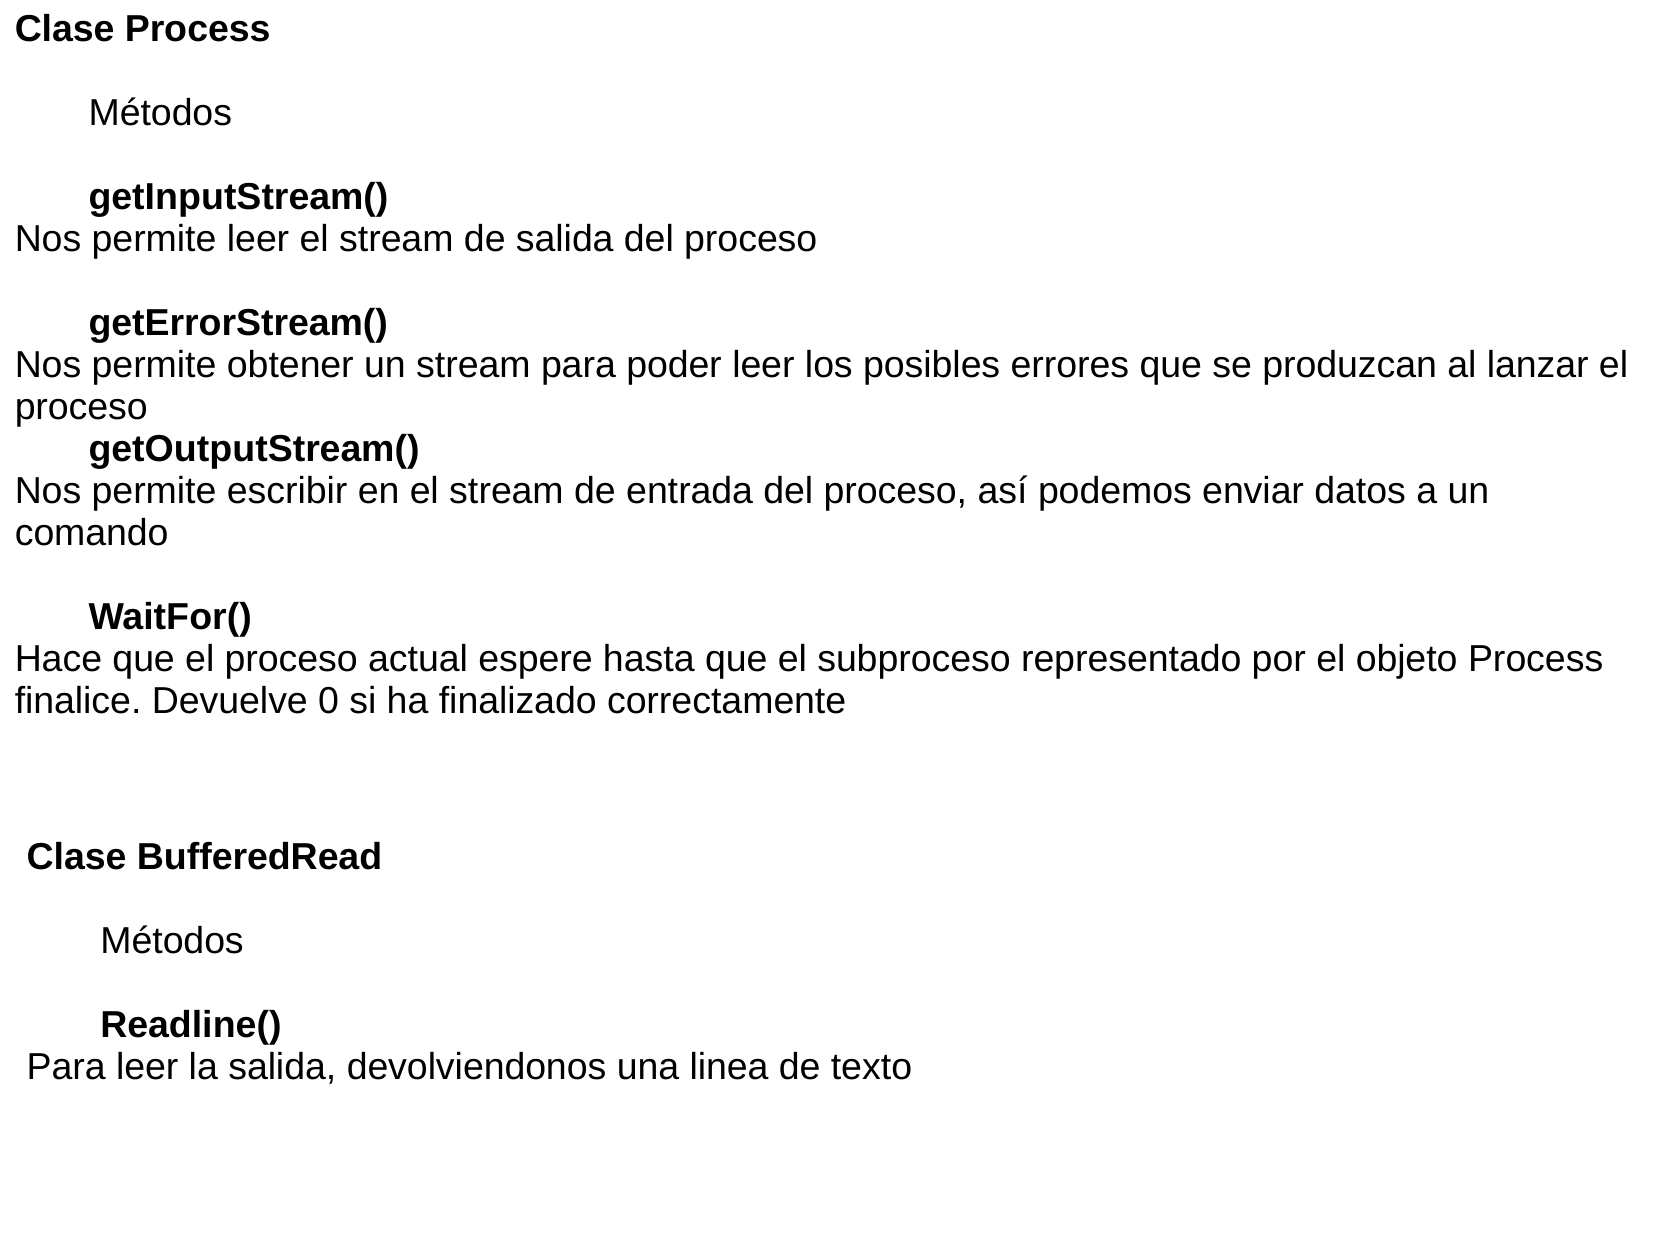

Clase Process
	Métodos
	getInputStream()
Nos permite leer el stream de salida del proceso
	getErrorStream()
Nos permite obtener un stream para poder leer los posibles errores que se produzcan al lanzar el proceso
	getOutputStream()
Nos permite escribir en el stream de entrada del proceso, así podemos enviar datos a un comando
	WaitFor()
Hace que el proceso actual espere hasta que el subproceso representado por el objeto Process finalice. Devuelve 0 si ha finalizado correctamente
Clase BufferedRead
	Métodos
	Readline()
Para leer la salida, devolviendonos una linea de texto